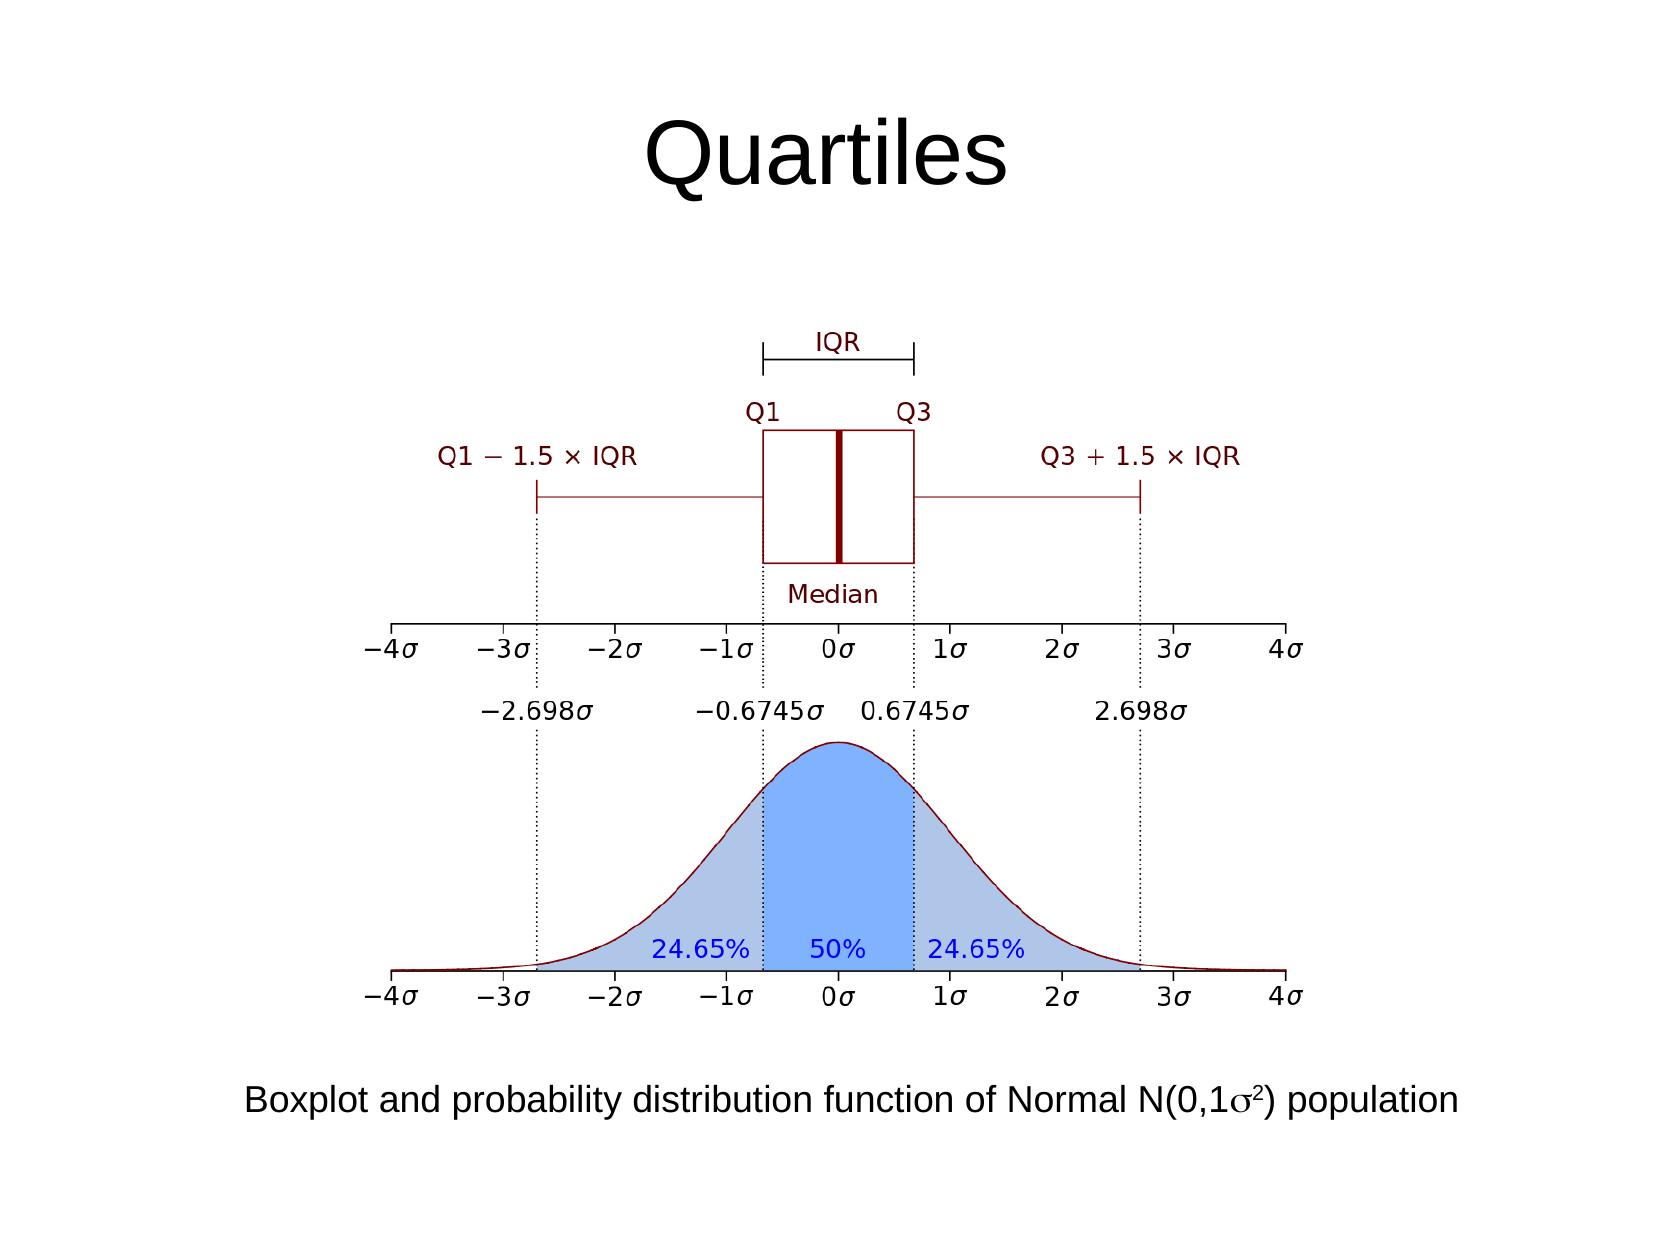

# Quartiles
Boxplot and probability distribution function of Normal N(0,1σ2) population